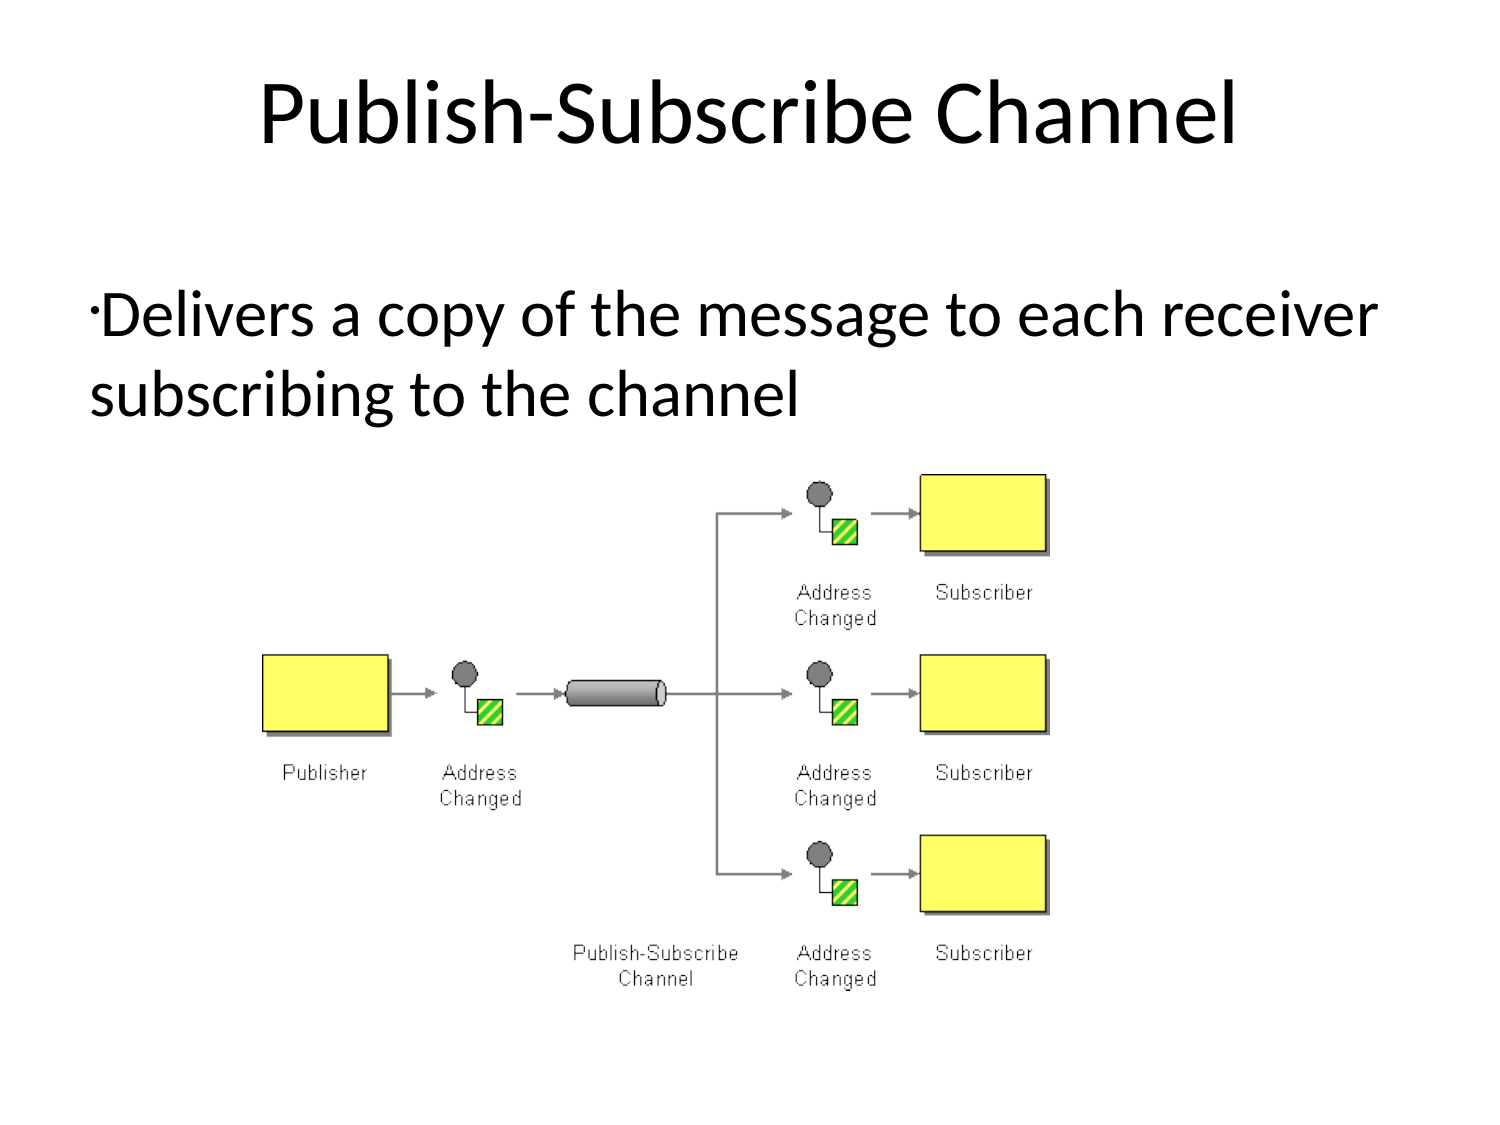

Publish-Subscribe Channel
Delivers a copy of the message to each receiver subscribing to the channel